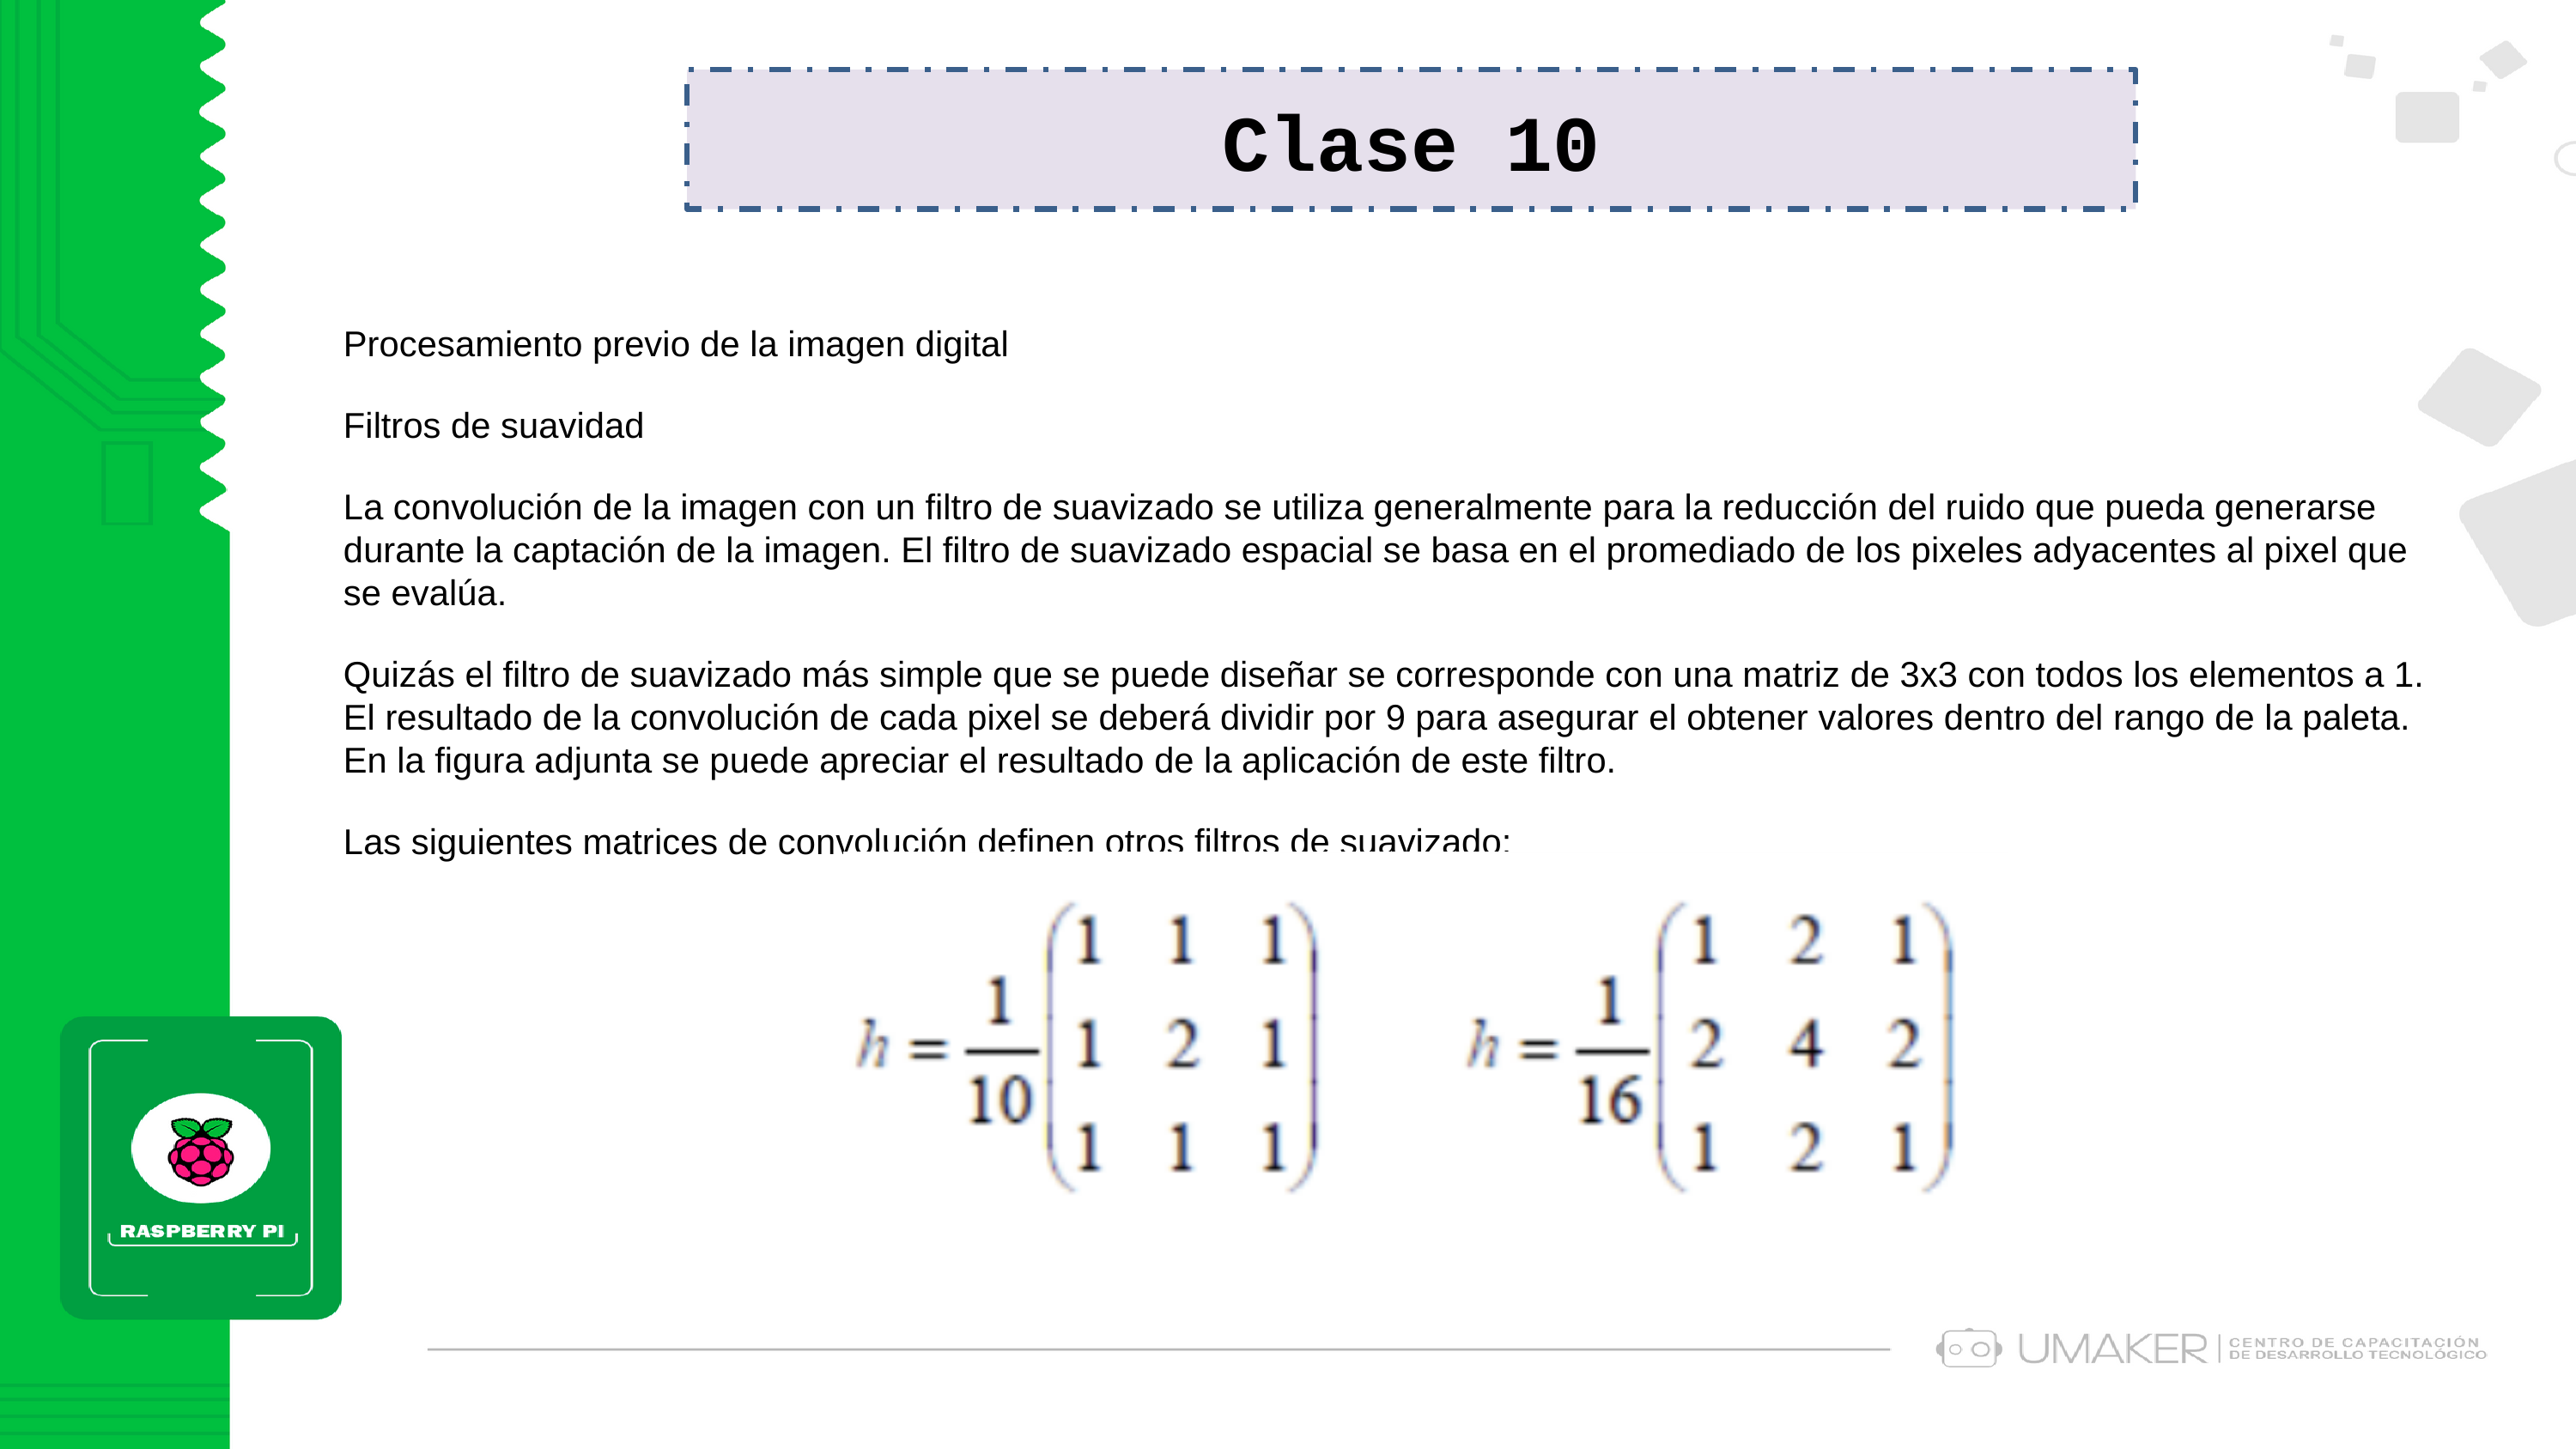

Clase 10
Procesamiento previo de la imagen digital
Filtros de suavidad
La convolución de la imagen con un filtro de suavizado se utiliza generalmente para la reducción del ruido que pueda generarse durante la captación de la imagen. El filtro de suavizado espacial se basa en el promediado de los pixeles adyacentes al pixel que se evalúa.
Quizás el filtro de suavizado más simple que se puede diseñar se corresponde con una matriz de 3x3 con todos los elementos a 1. El resultado de la convolución de cada pixel se deberá dividir por 9 para asegurar el obtener valores dentro del rango de la paleta. En la figura adjunta se puede apreciar el resultado de la aplicación de este filtro.
Las siguientes matrices de convolución definen otros filtros de suavizado: